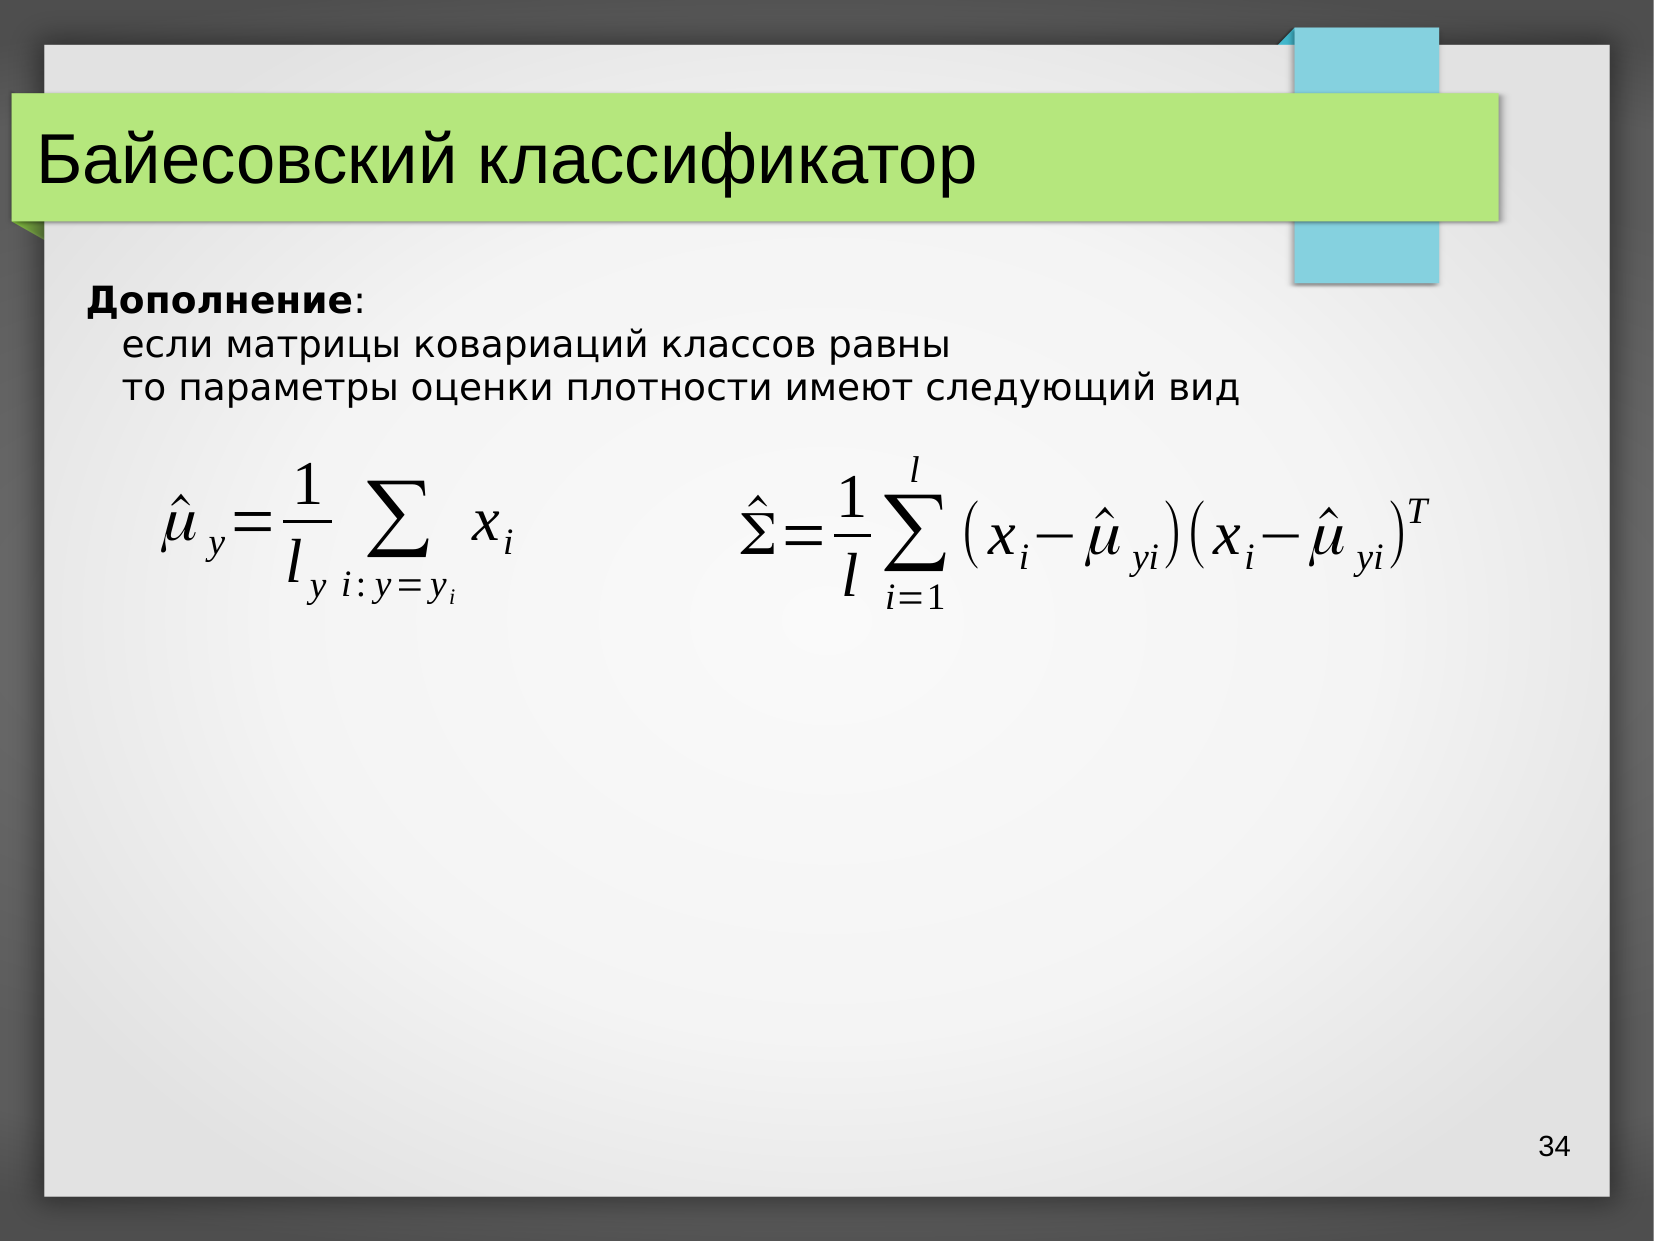

# Байесовский классификатор
Дополнение:
 если матрицы ковариаций классов равны
 то параметры оценки плотности имеют следующий вид
34